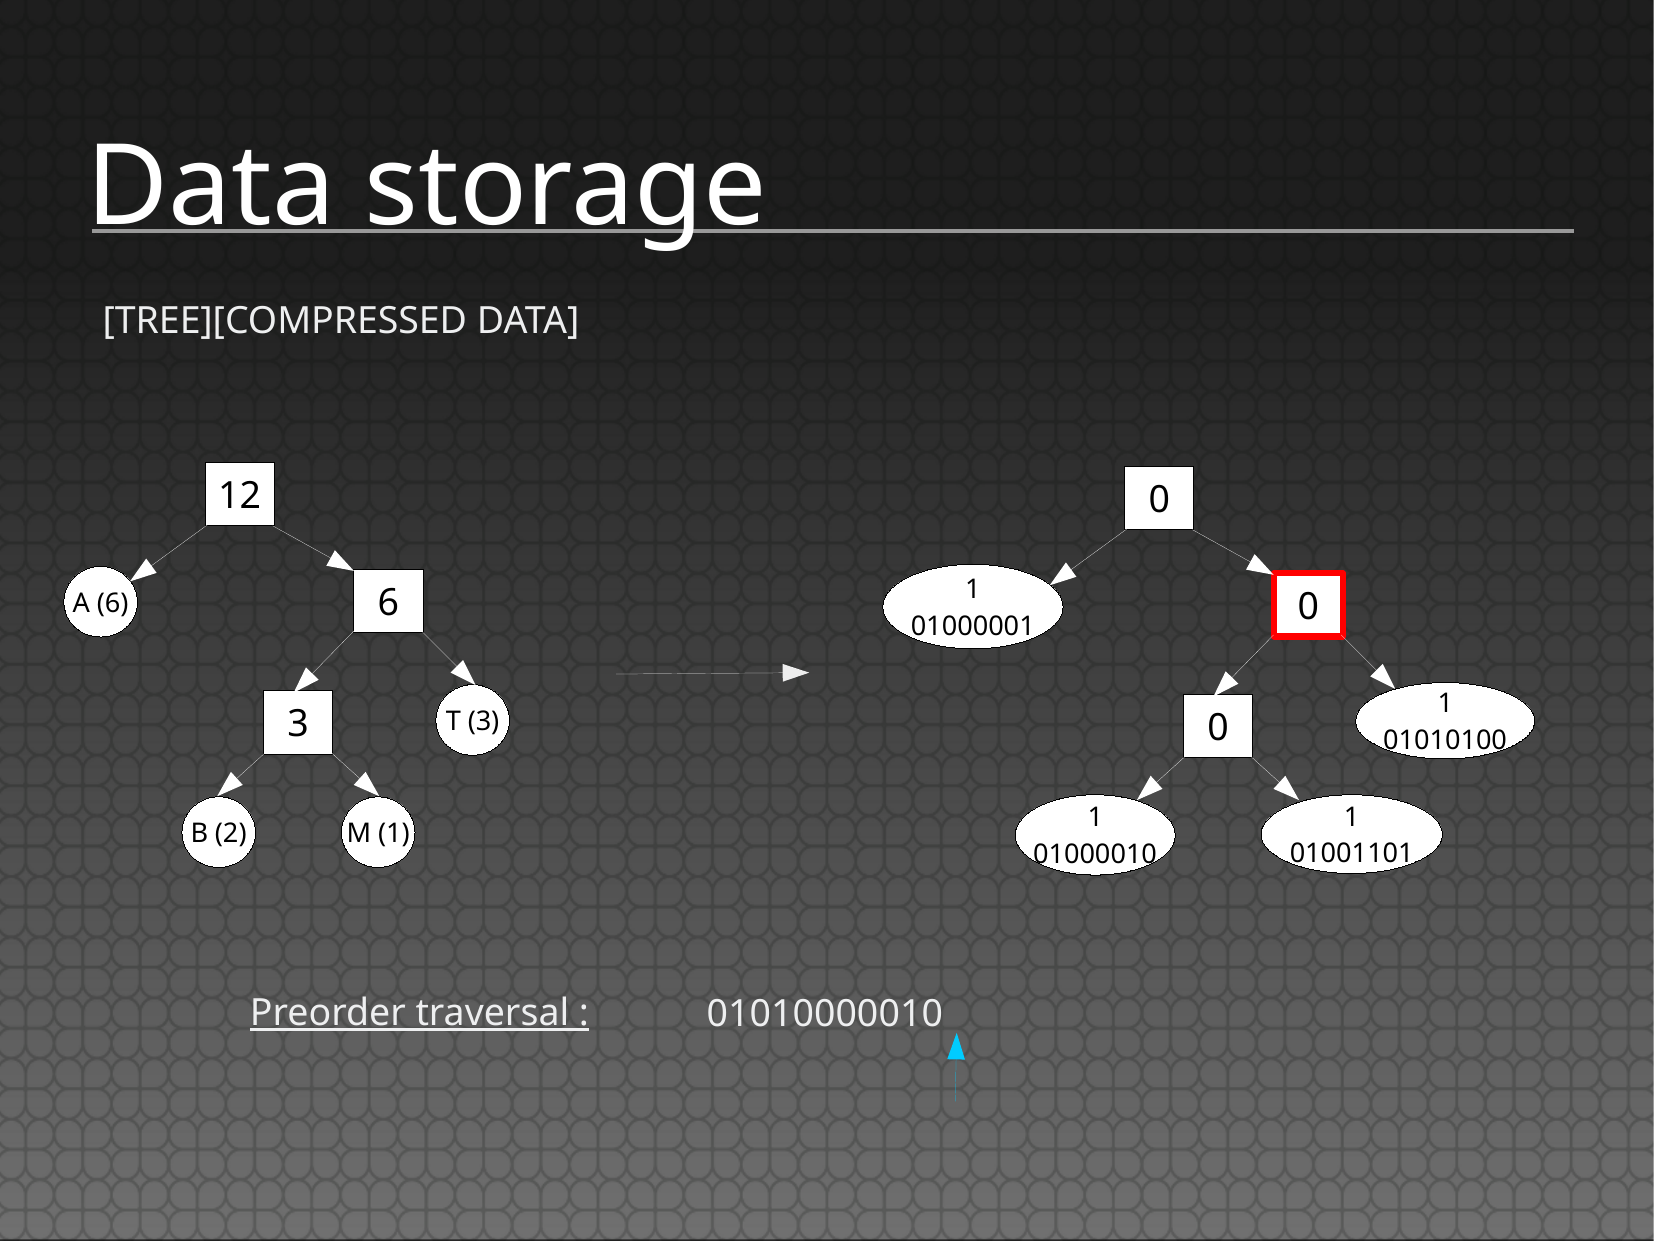

# Data storage
[TREE][COMPRESSED DATA]
12
0
1
01000001
A (6)
6
0
1
01010100
T (3)
3
0
1
01000010
1
01001101
B (2)
M (1)
Preorder traversal :
01010000010